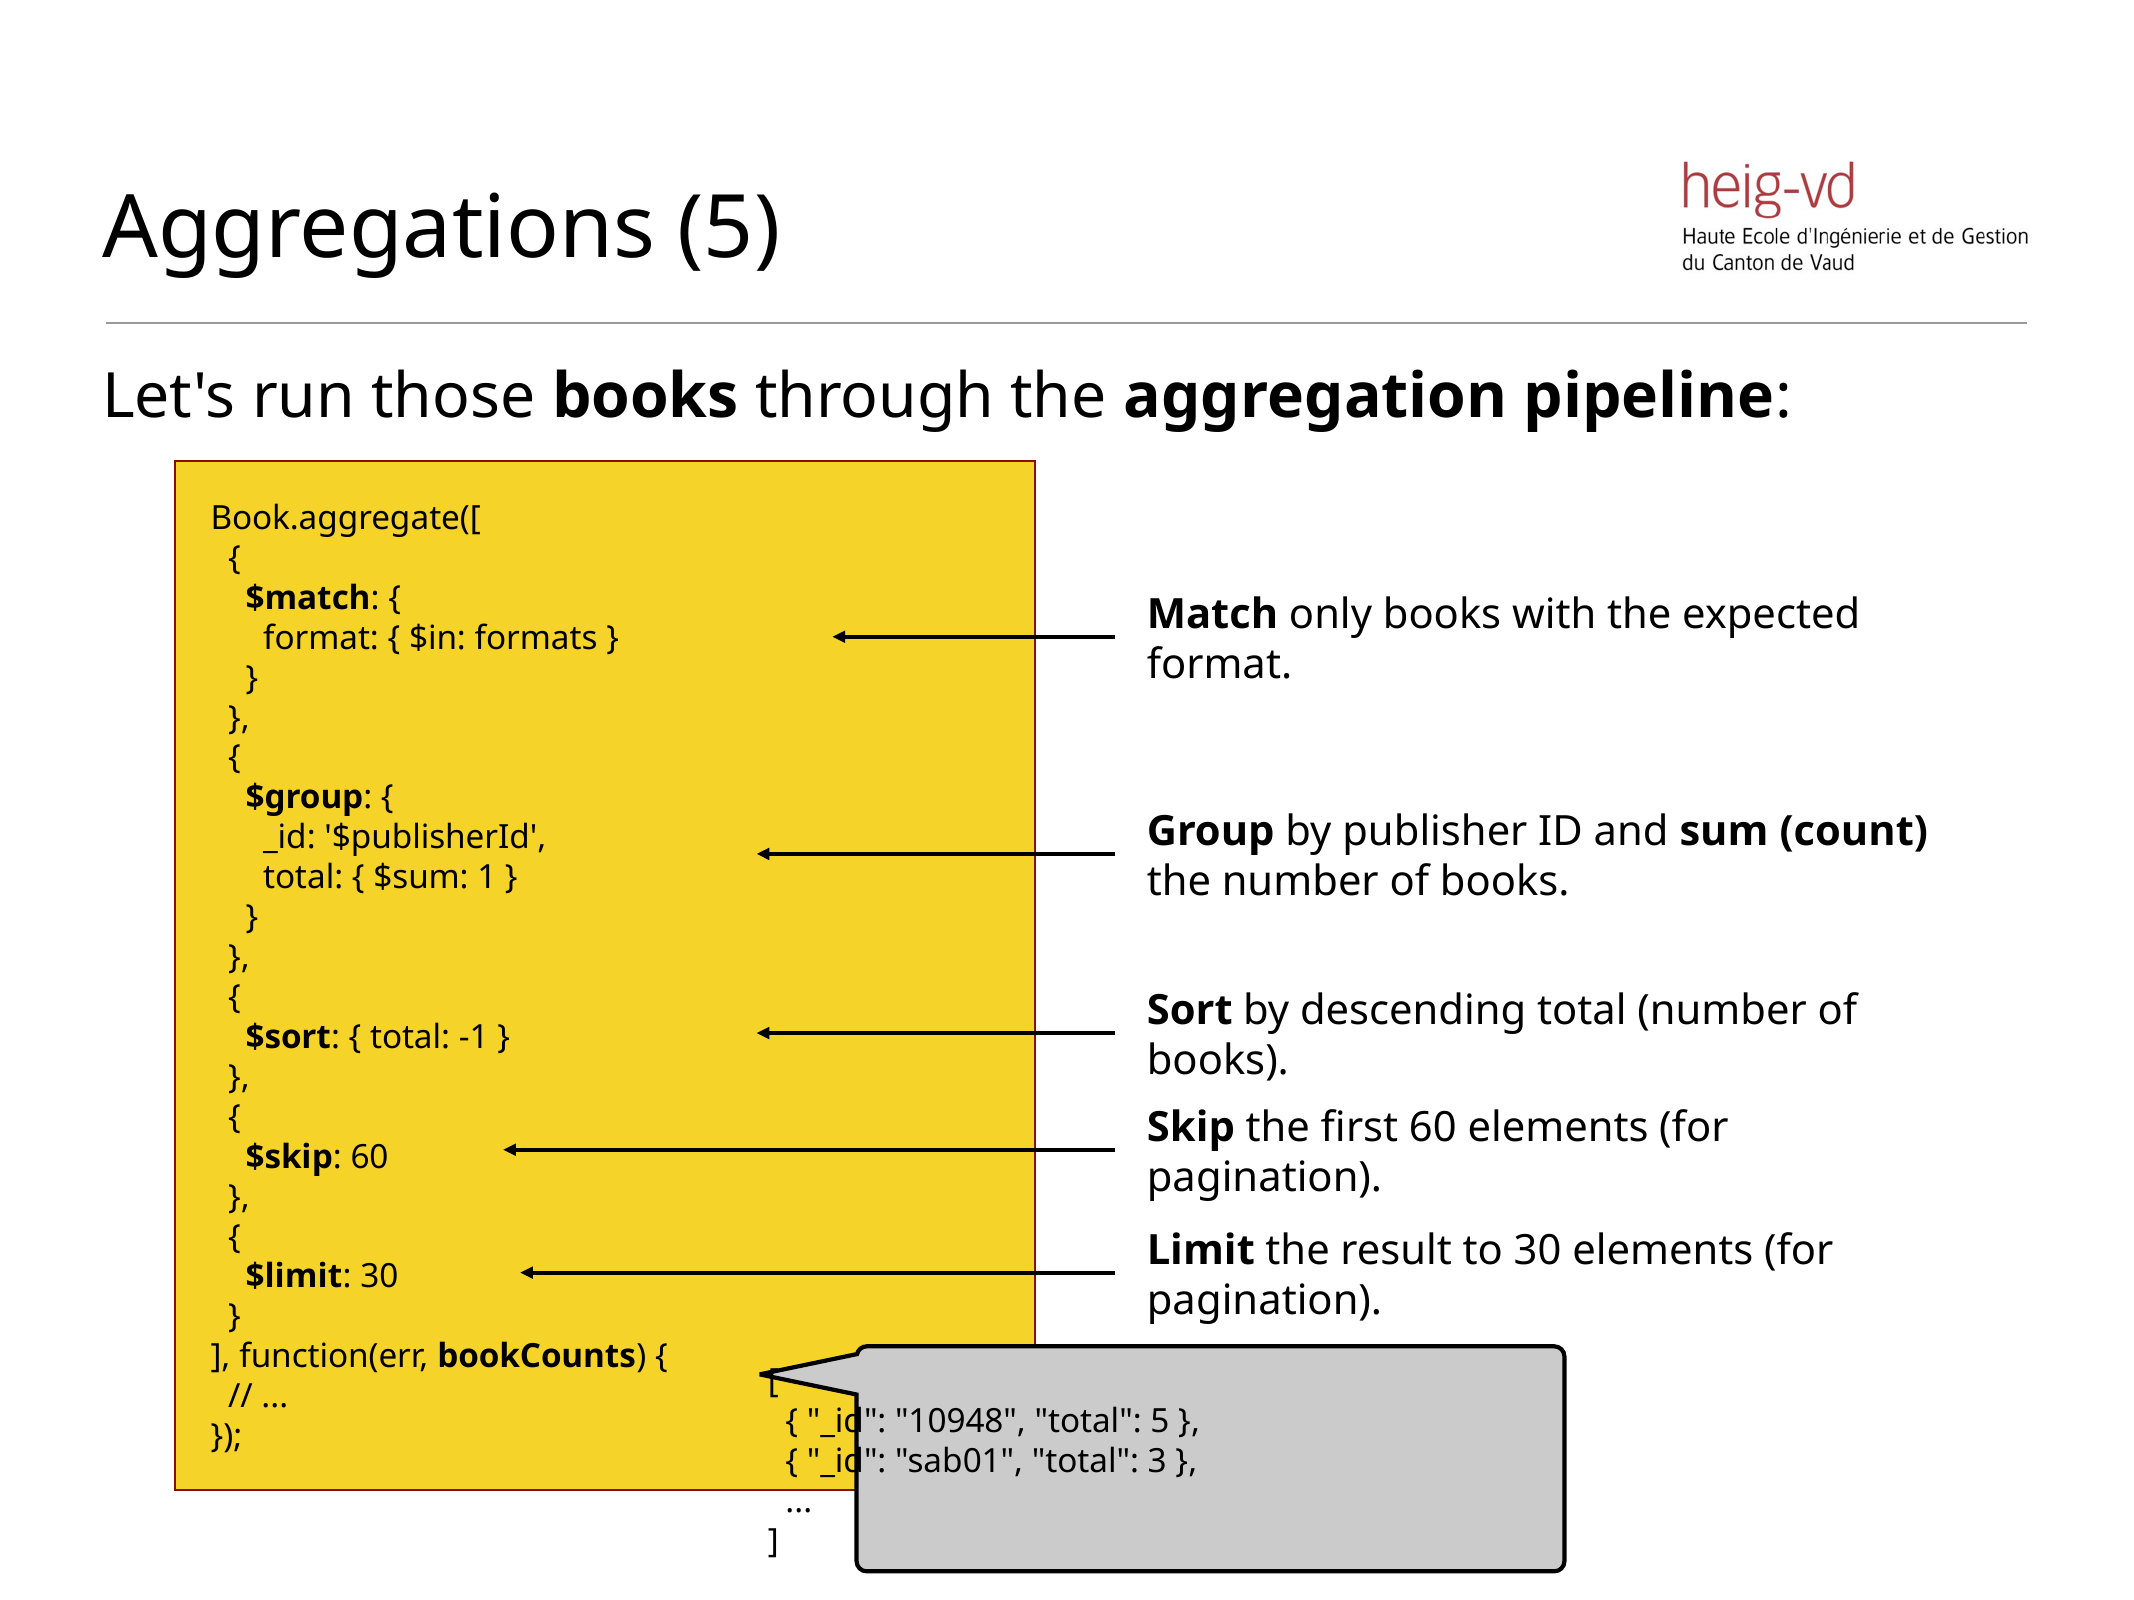

# Aggregations (5)
Let's run those books through the aggregation pipeline:
Book.aggregate([
 {
 $match: {
 format: { $in: formats }
 }
 },
 {
 $group: {
 _id: '$publisherId',
 total: { $sum: 1 }
 }
 },
 {
 $sort: { total: -1 }
 },
 {
 $skip: 60
 },
 {
 $limit: 30
 }
], function(err, bookCounts) {
 // ...
});
Match only books with the expected format.
Group by publisher ID and sum (count) the number of books.
Sort by descending total (number of books).
Skip the first 60 elements (for pagination).
Limit the result to 30 elements (for pagination).
[
 { "_id": "10948", "total": 5 },
 { "_id": "sab01", "total": 3 },
 ...
]